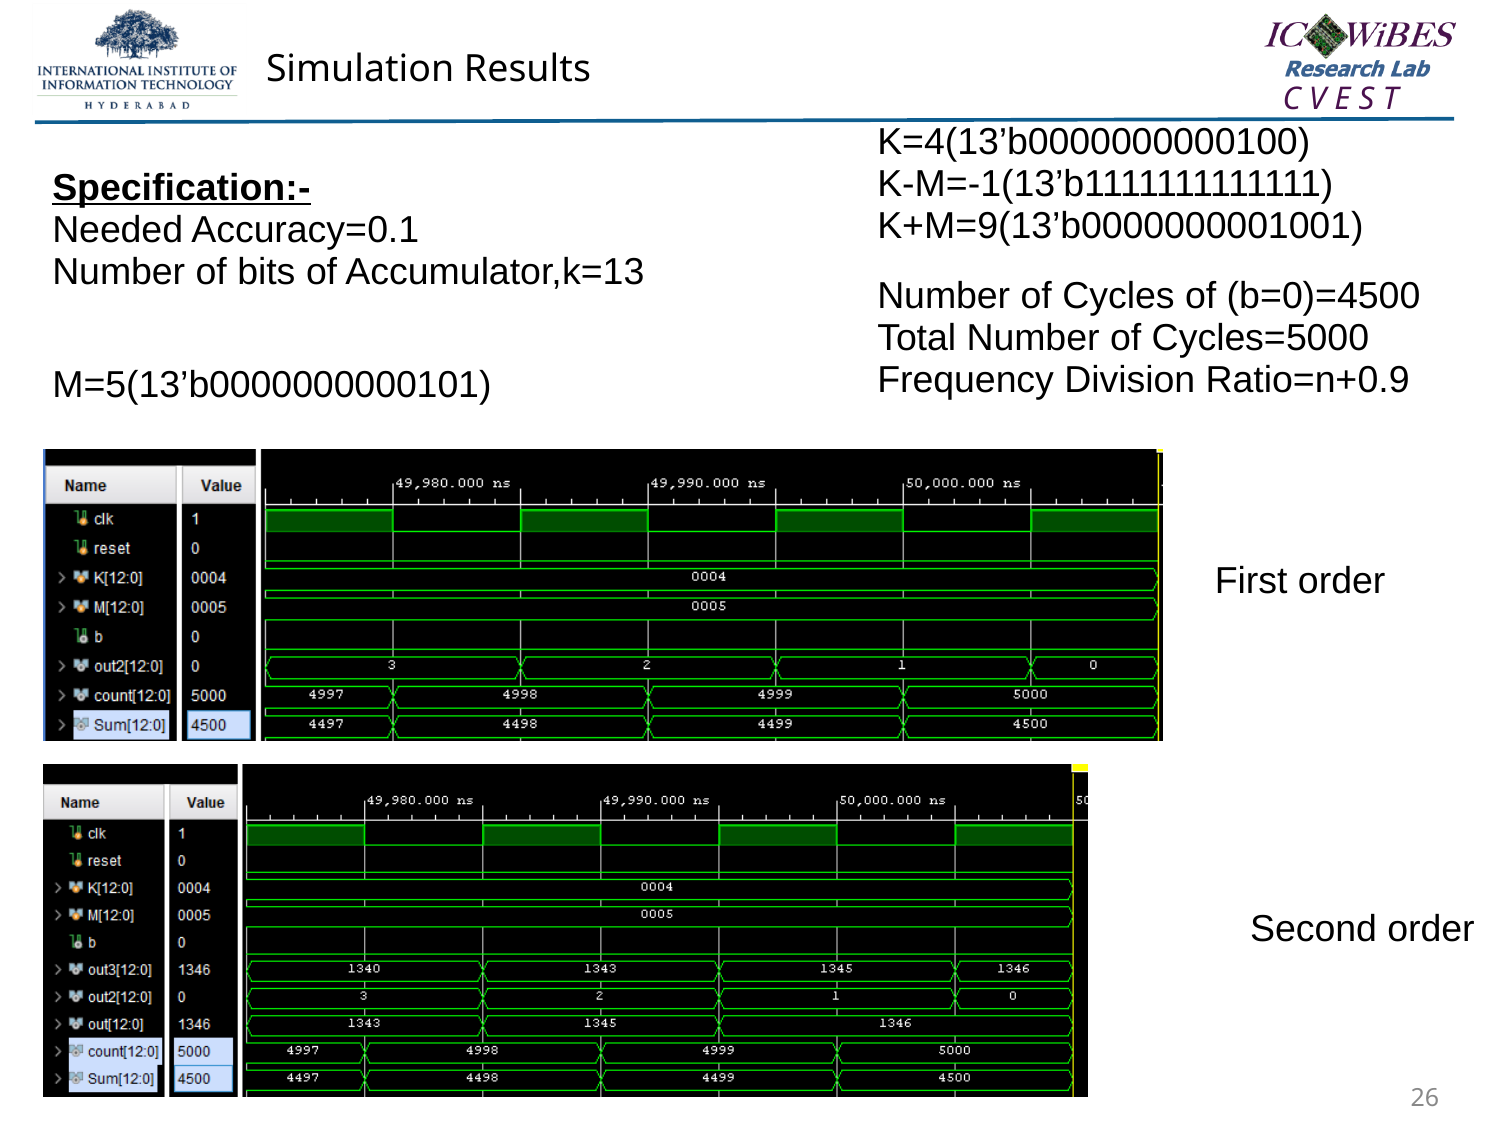

# Simulation Results
K=4(13’b0000000000100)
K-M=-1(13’b1111111111111)
K+M=9(13’b0000000001001)
Specification:-
Needed Accuracy=0.1
Number of bits of Accumulator,k=13
Number of Cycles of (b=0)=4500
Total Number of Cycles=5000
Frequency Division Ratio=n+0.9
M=5(13’b0000000000101)
First order
Second order